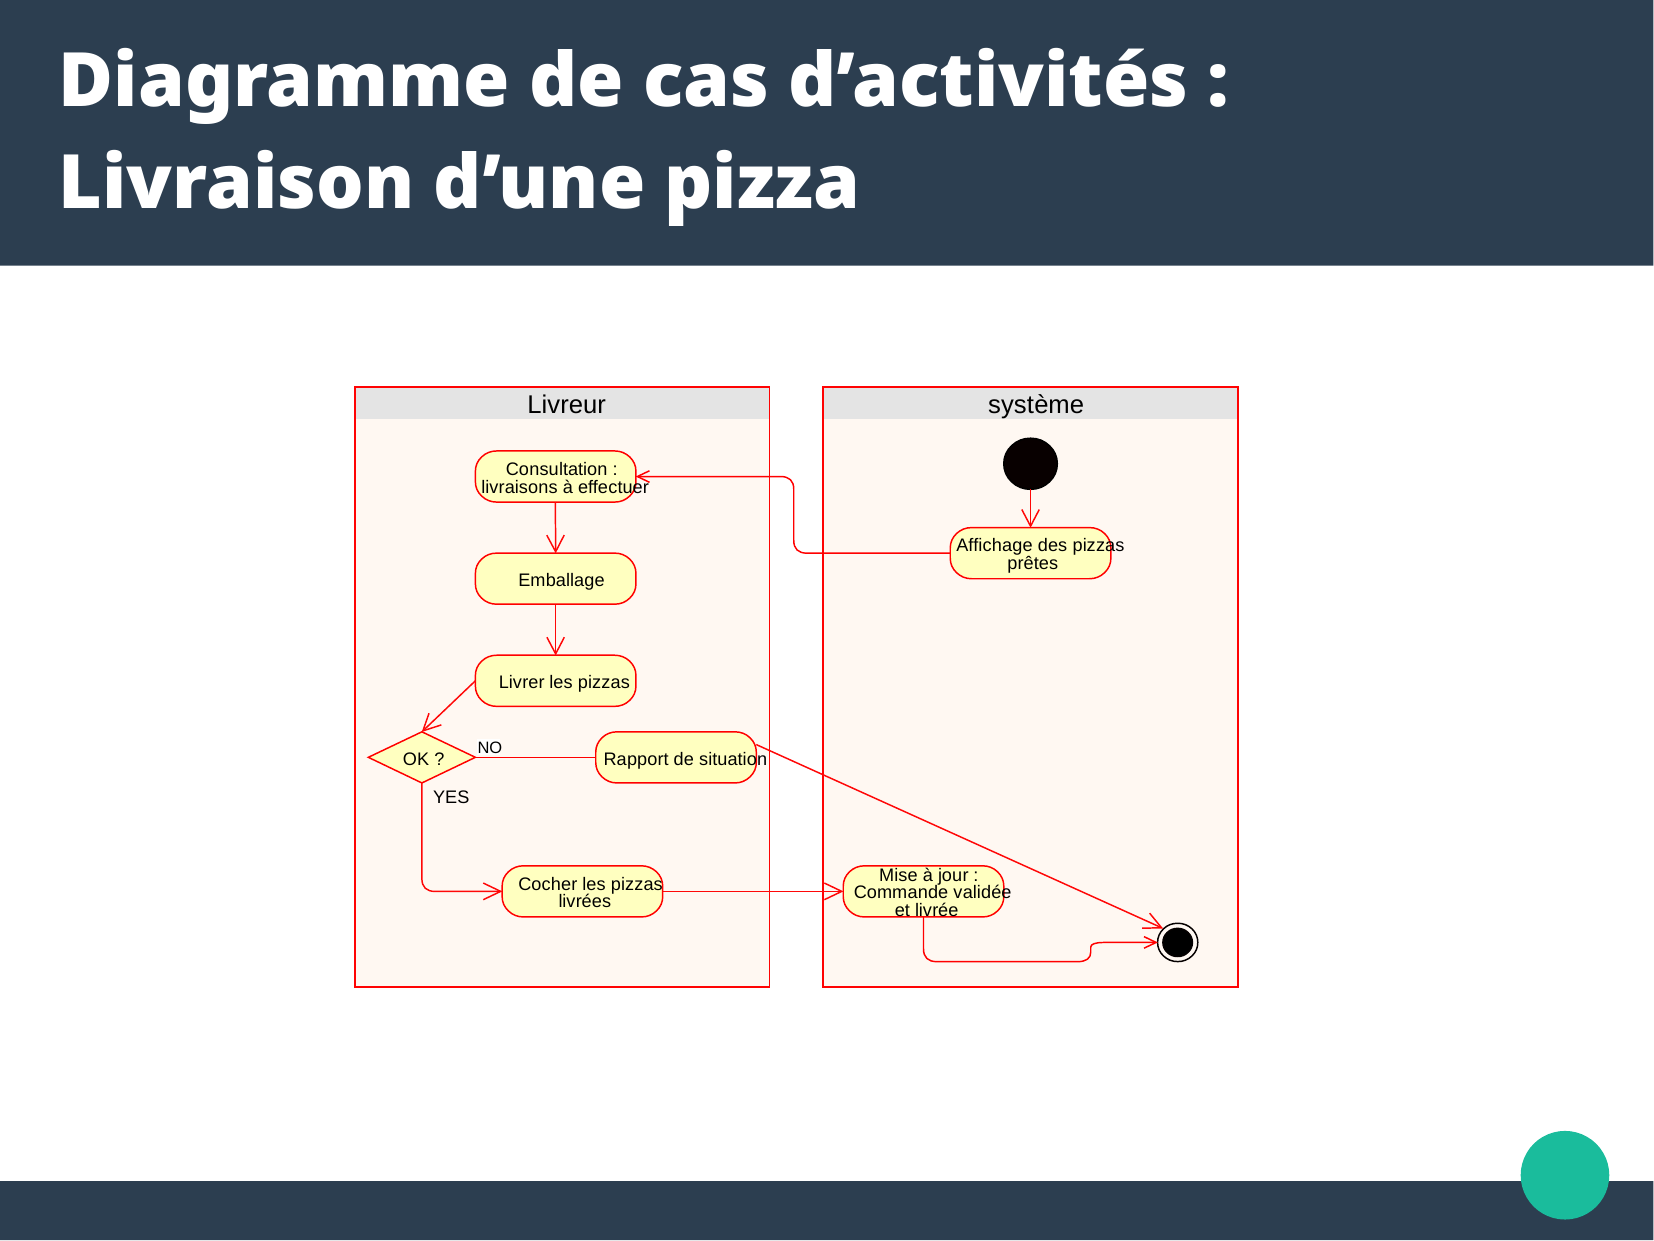

# Diagramme de cas d’activités : Livraison d’une pizza
Livreur
système
Consultation :
livraisons à effectuer
Afﬁchage des pizzas
prêtes
Emballage
Livrer les pizzas
NO
OK ?
Rapport de situation
YES
Mise à jour :
Cocher les pizzas
Commande validée
livrées
et livrée